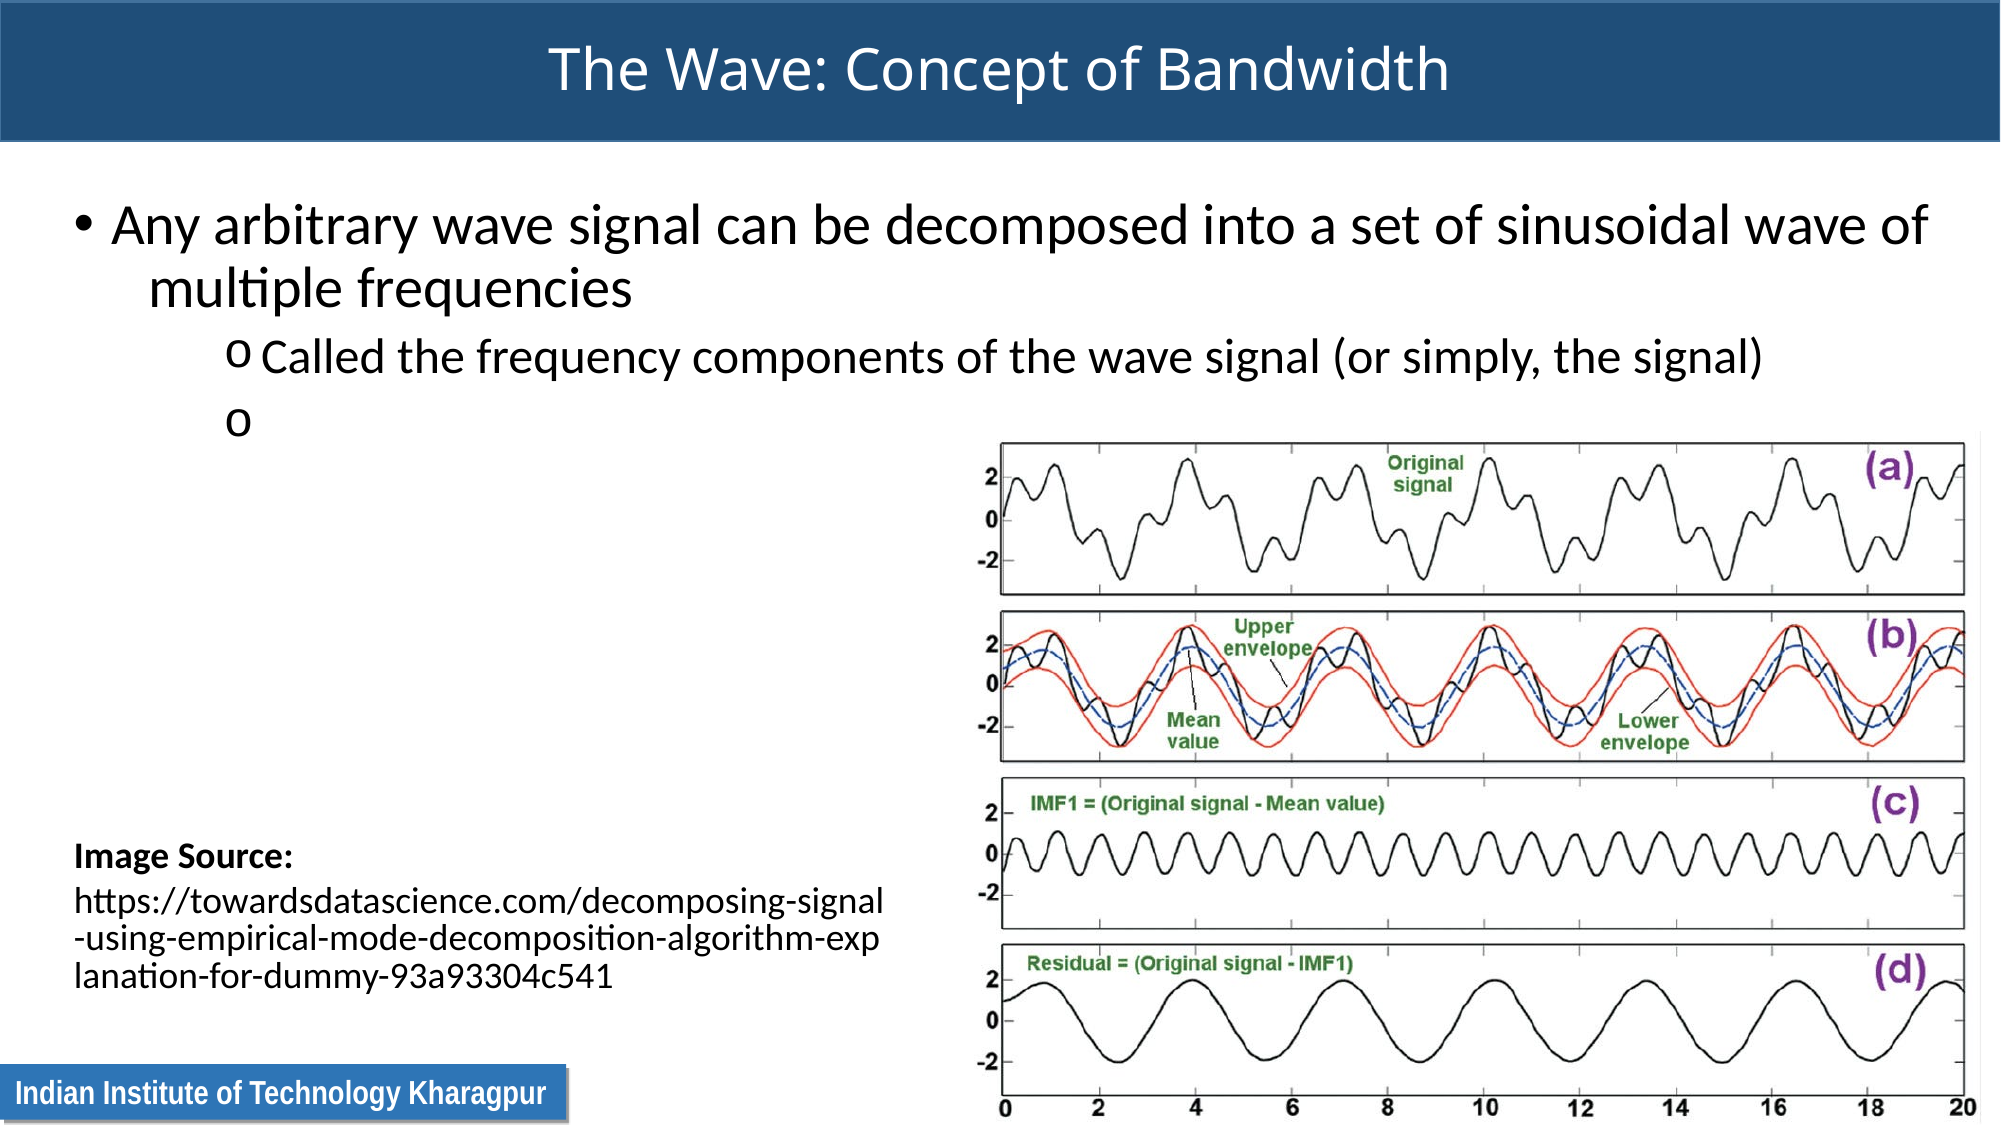

The Wave: Concept of Bandwidth
# Any arbitrary wave signal can be decomposed into a set of sinusoidal wave of multiple frequencies
Called the frequency components of the wave signal (or simply, the signal)
Image Source:https://towardsdatascience.com/decomposing-signal-using-empirical-mode-decomposition-algorithm-explanation-for-dummy-93a93304c541